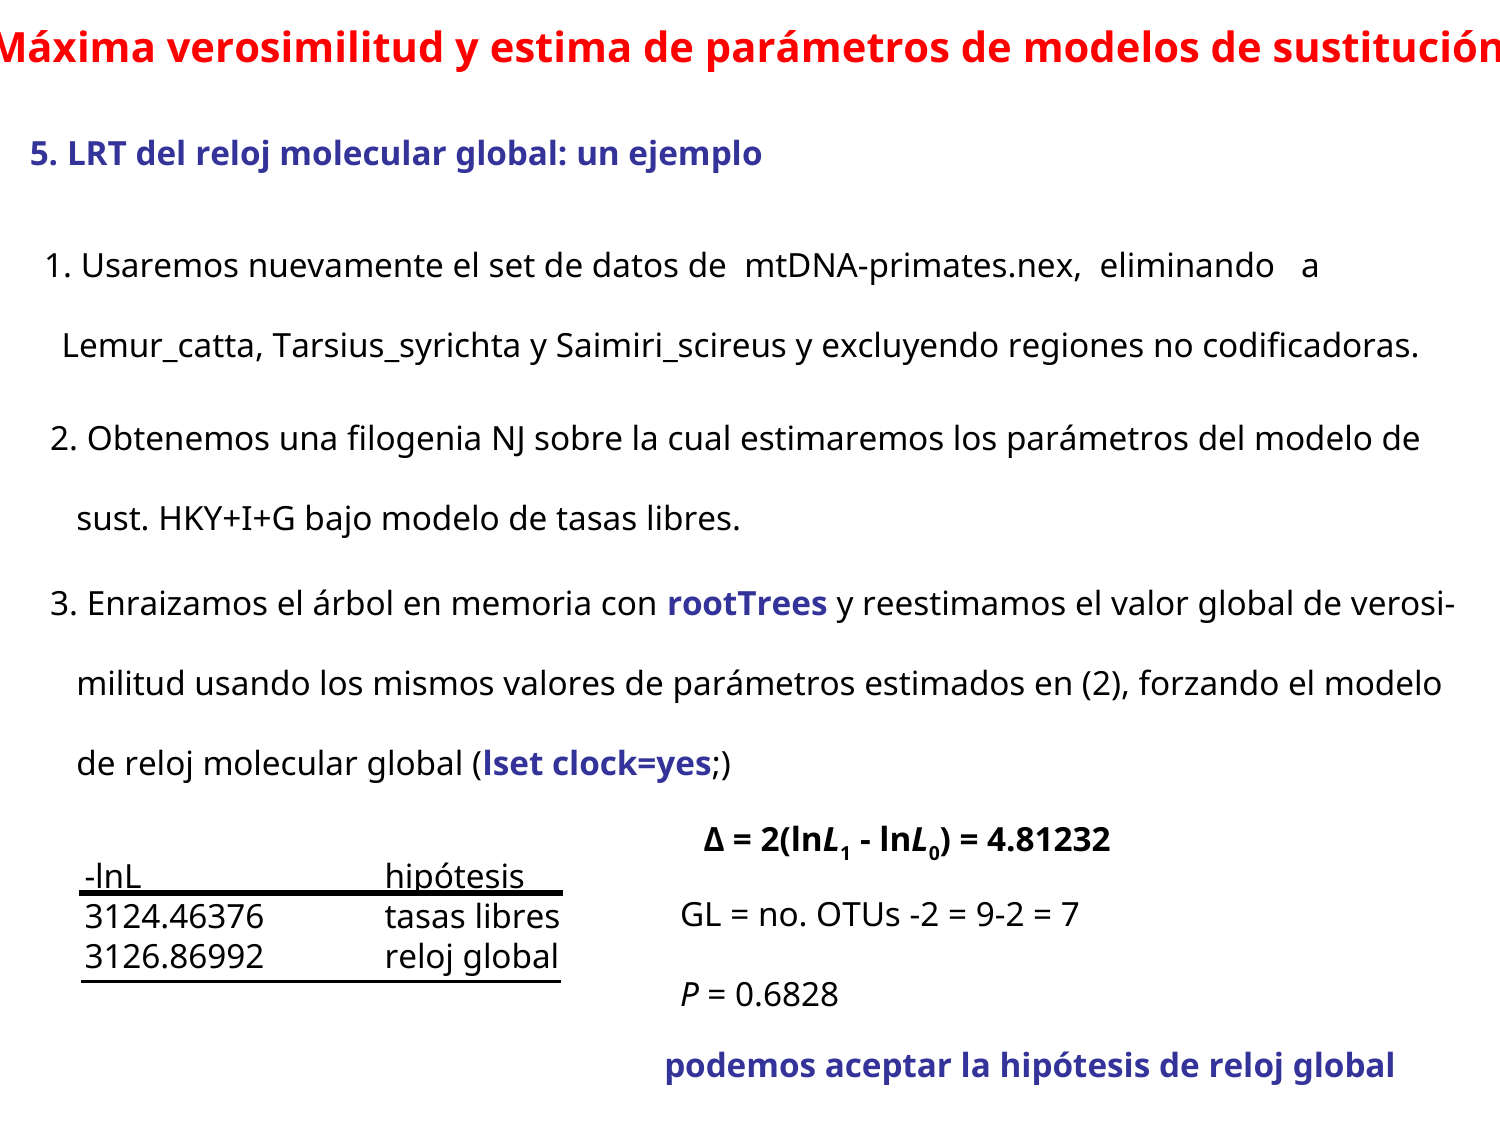

Máxima verosimilitud y estima de parámetros de modelos de sustitución
5. LRT del reloj molecular global: un ejemplo
1. Usaremos nuevamente el set de datos de mtDNA-primates.nex, eliminando a
 Lemur_catta, Tarsius_syrichta y Saimiri_scireus y excluyendo regiones no codificadoras.
2. Obtenemos una filogenia NJ sobre la cual estimaremos los parámetros del modelo de
 sust. HKY+I+G bajo modelo de tasas libres.
3. Enraizamos el árbol en memoria con rootTrees y reestimamos el valor global de verosi-
 militud usando los mismos valores de parámetros estimados en (2), forzando el modelo
 de reloj molecular global (lset clock=yes;)
Δ = 2(lnL1 - lnL0) = 4.81232
GL = no. OTUs -2 = 9-2 = 7
P = 0.6828
-lnL		hipótesis
3124.46376	tasas libres
3126.86992	reloj global
podemos aceptar la hipótesis de reloj global